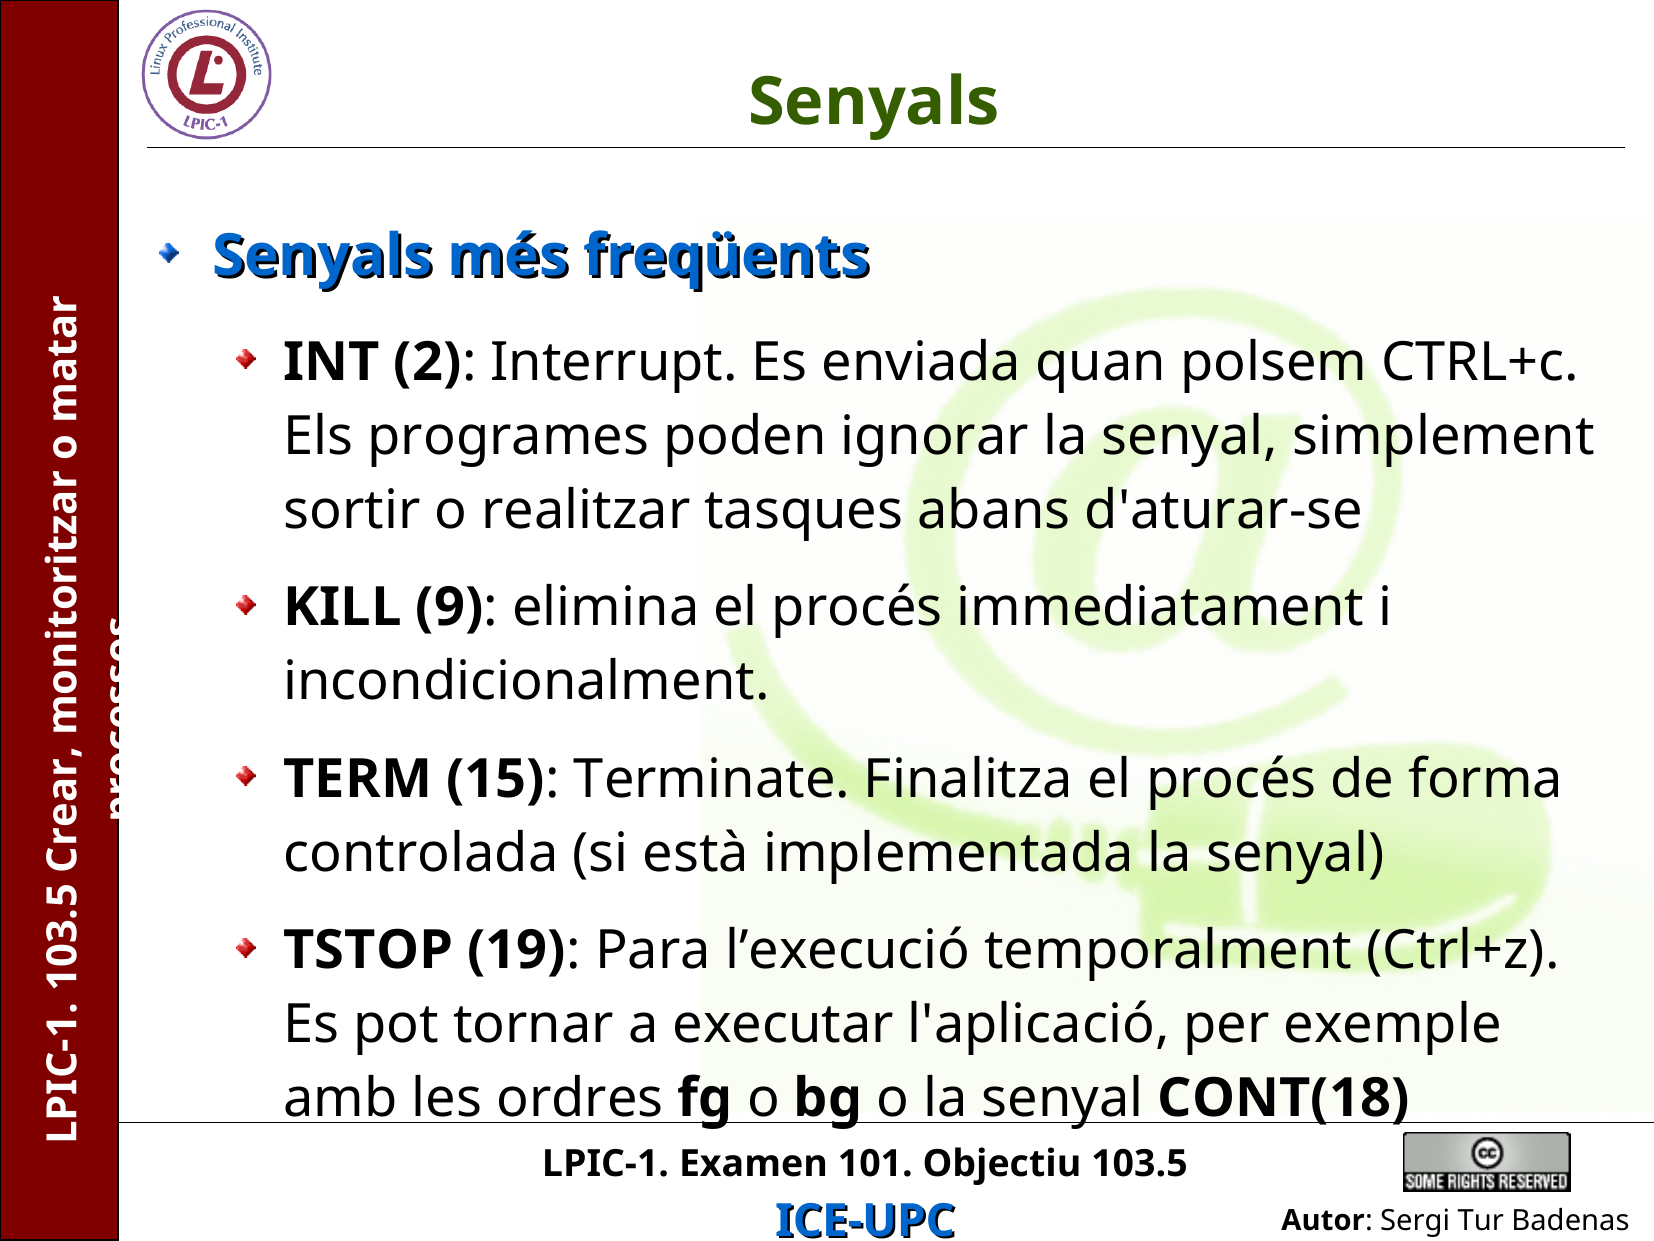

# Senyals
Senyals més freqüents
INT (2): Interrupt. Es enviada quan polsem CTRL+c. Els programes poden ignorar la senyal, simplement sortir o realitzar tasques abans d'aturar-se
KILL (9): elimina el procés immediatament i incondicionalment.
TERM (15): Terminate. Finalitza el procés de forma controlada (si està implementada la senyal)
TSTOP (19): Para l’execució temporalment (Ctrl+z). Es pot tornar a executar l'aplicació, per exemple amb les ordres fg o bg o la senyal CONT(18)